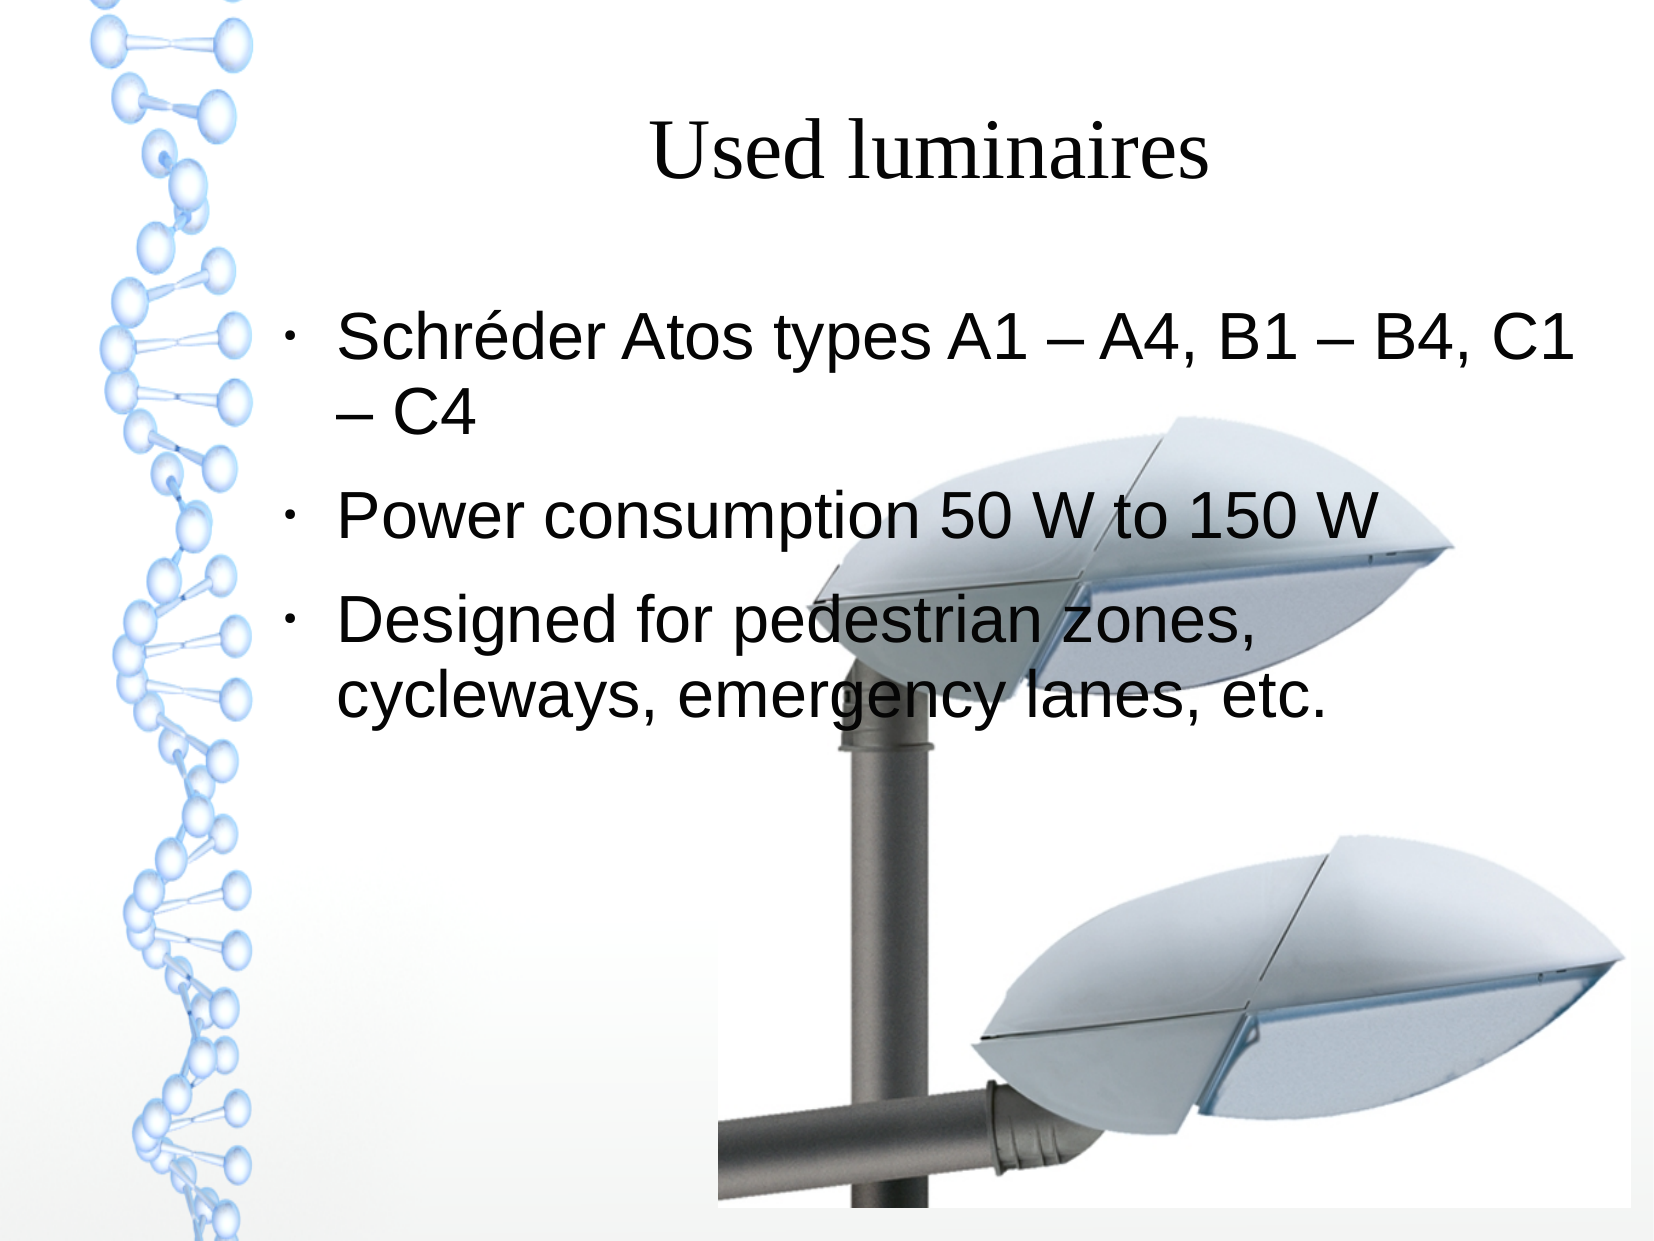

# Used luminaires
Schréder Atos types A1 – A4, B1 – B4, C1 – C4
Power consumption 50 W to 150 W
Designed for pedestrian zones, cycleways, emergency lanes, etc.